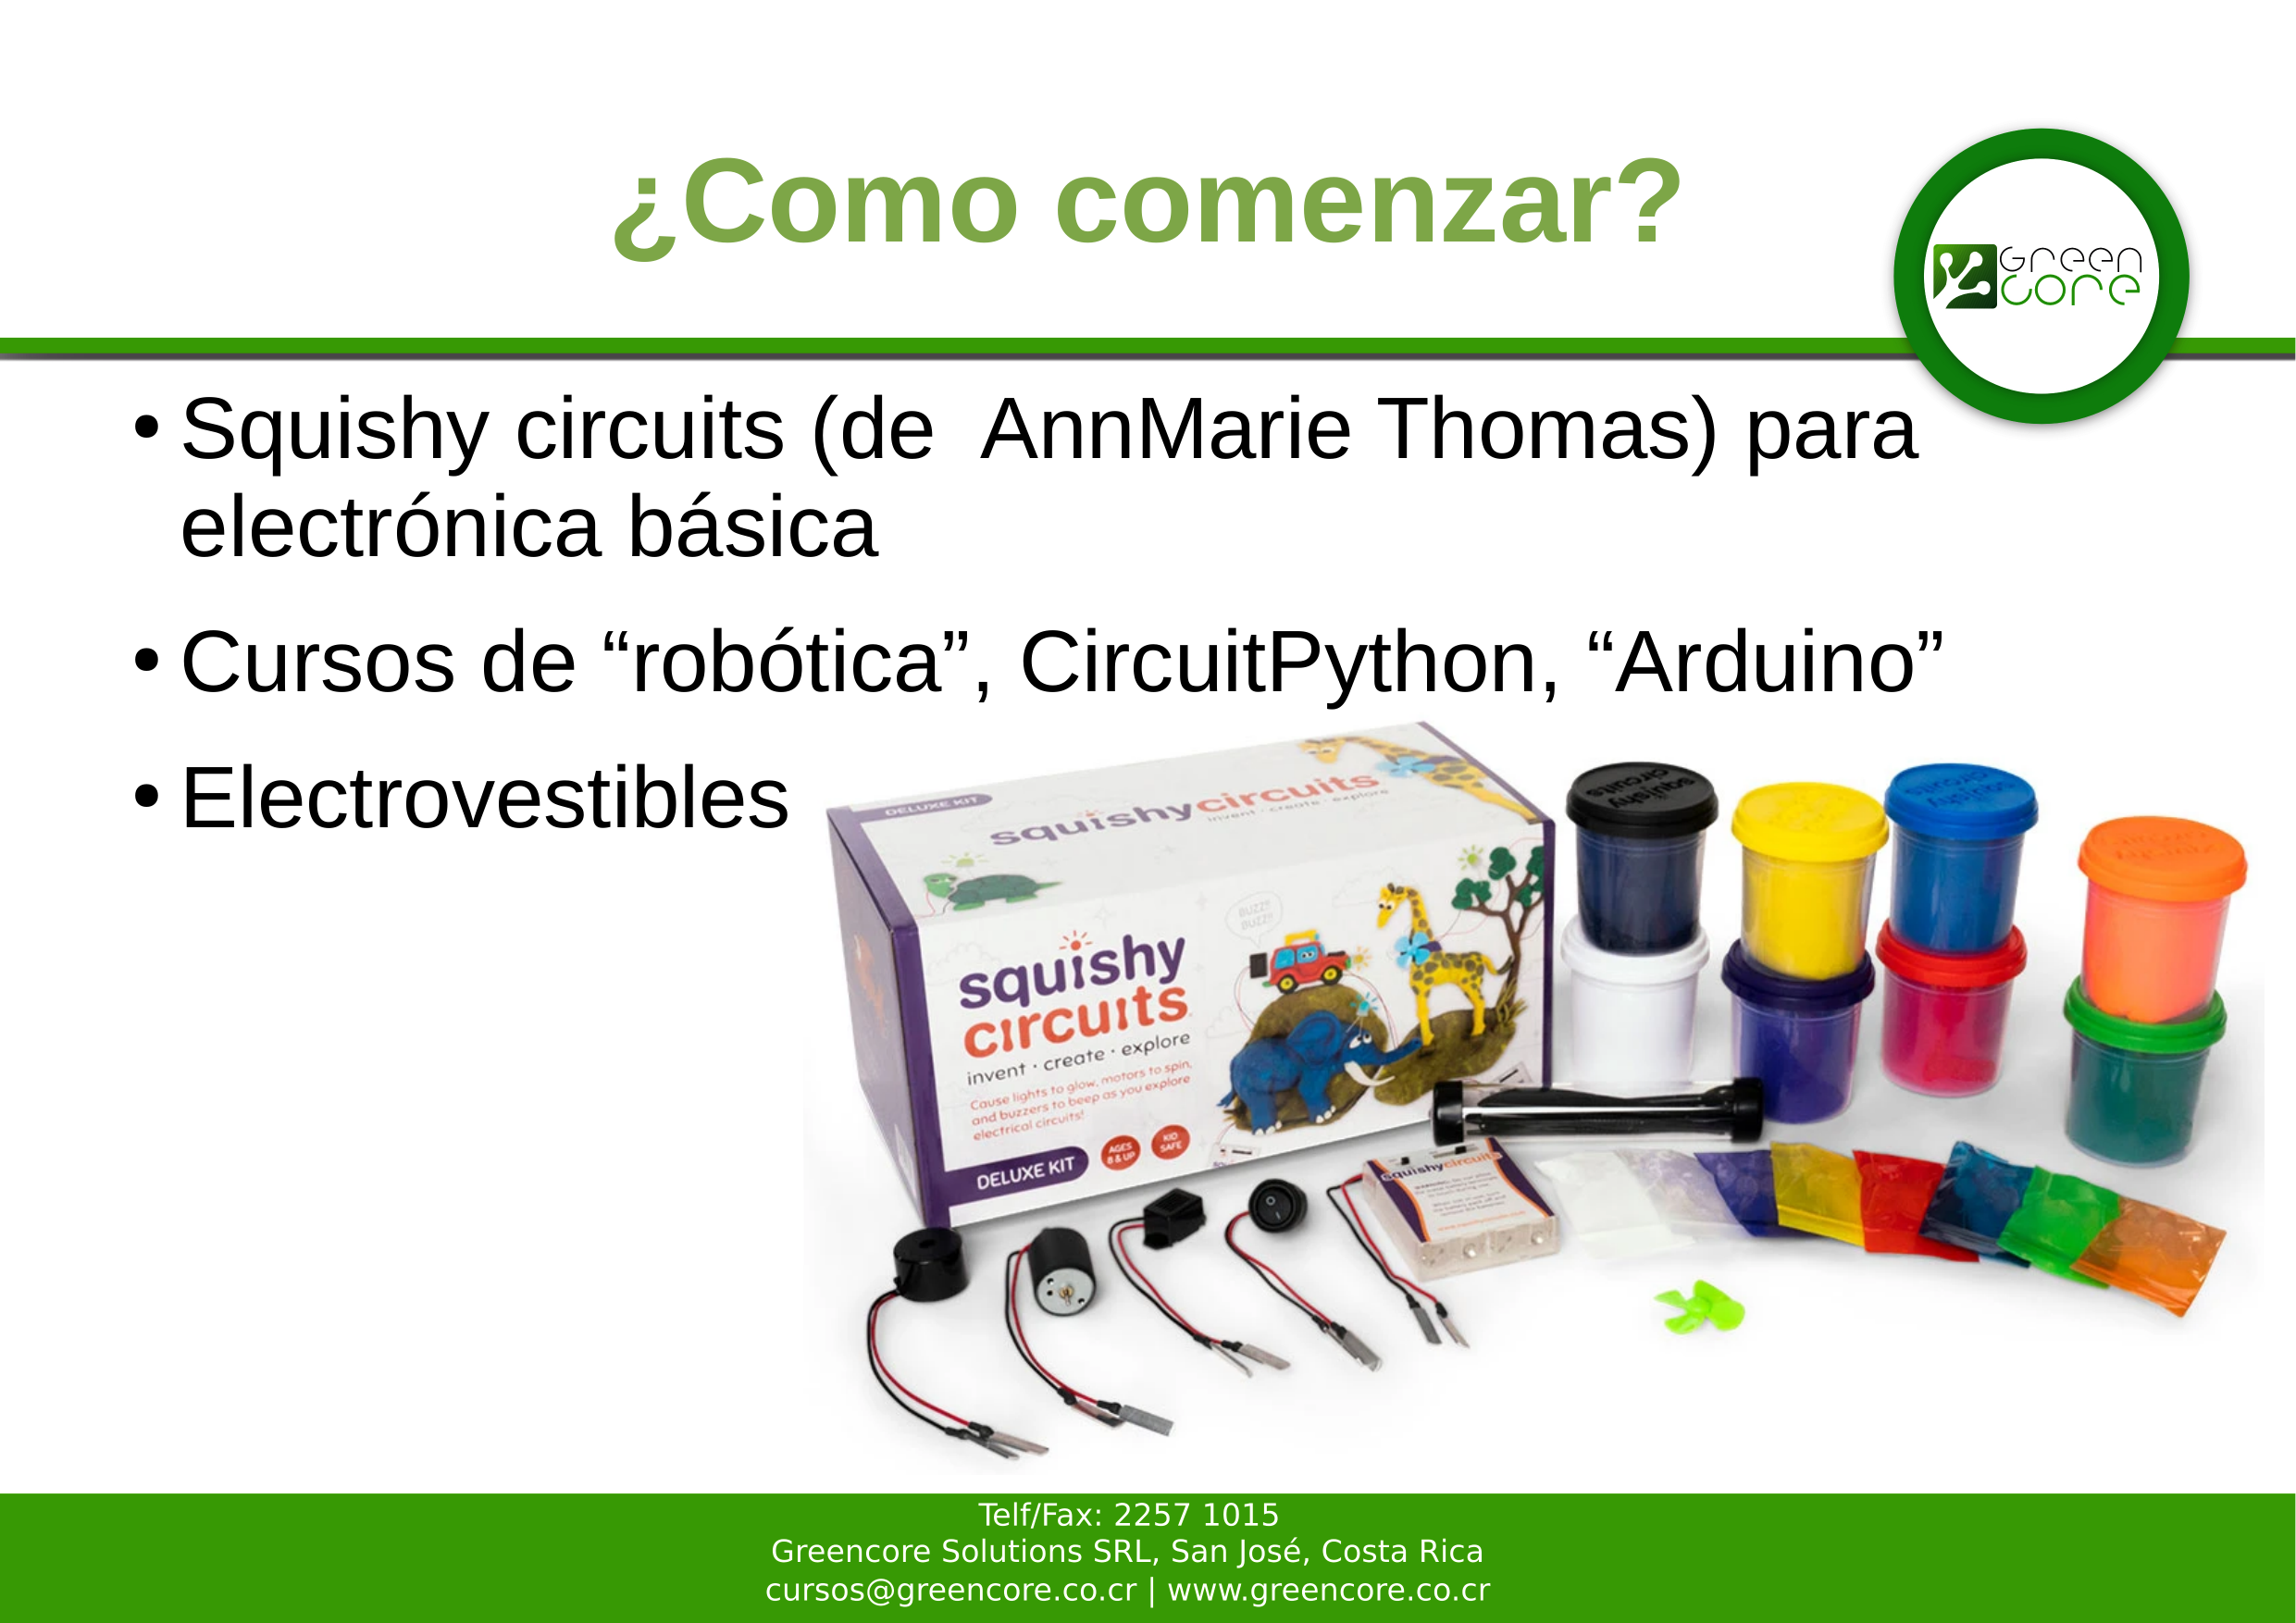

# ¿Como comenzar?
Squishy circuits (de AnnMarie Thomas) para electrónica básica
Cursos de “robótica”, CircuitPython, “Arduino”
Electrovestibles